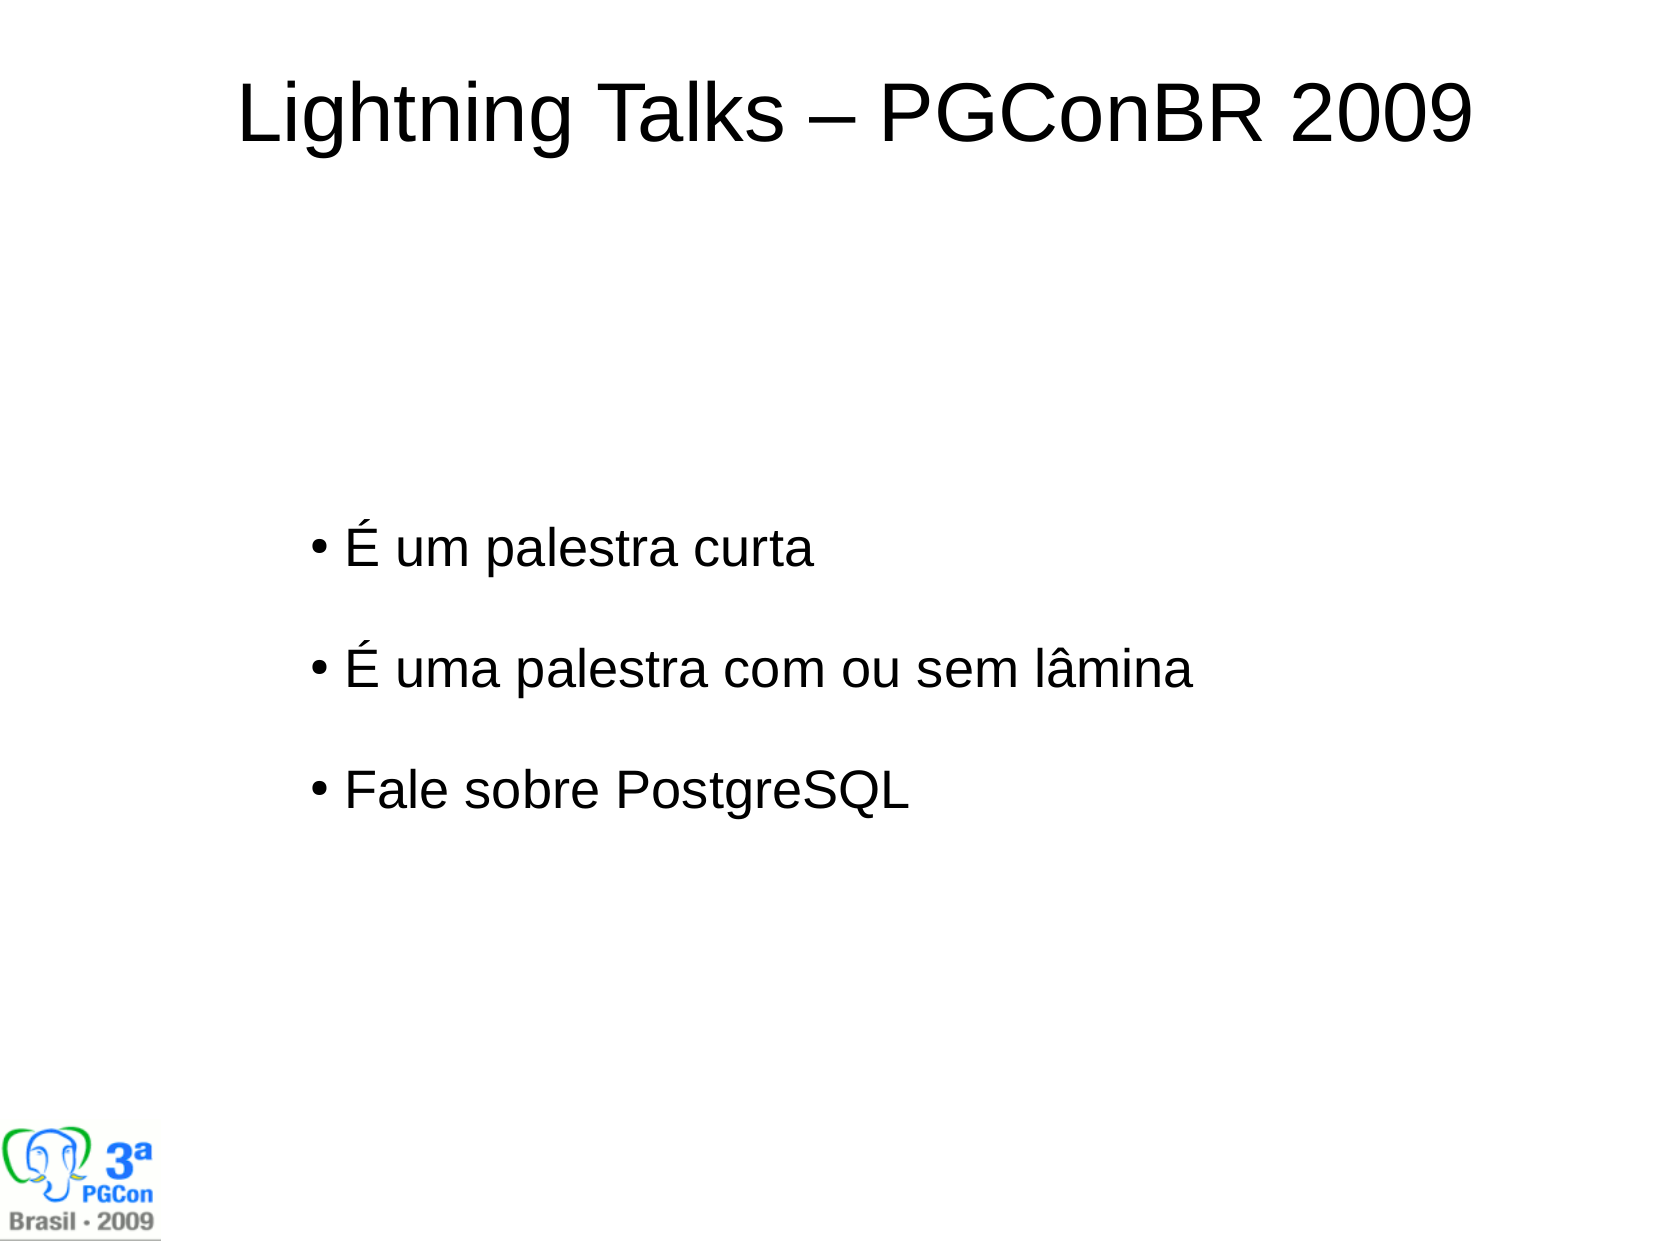

Lightning Talks – PGConBR 2009
 É um palestra curta
 É uma palestra com ou sem lâmina
 Fale sobre PostgreSQL